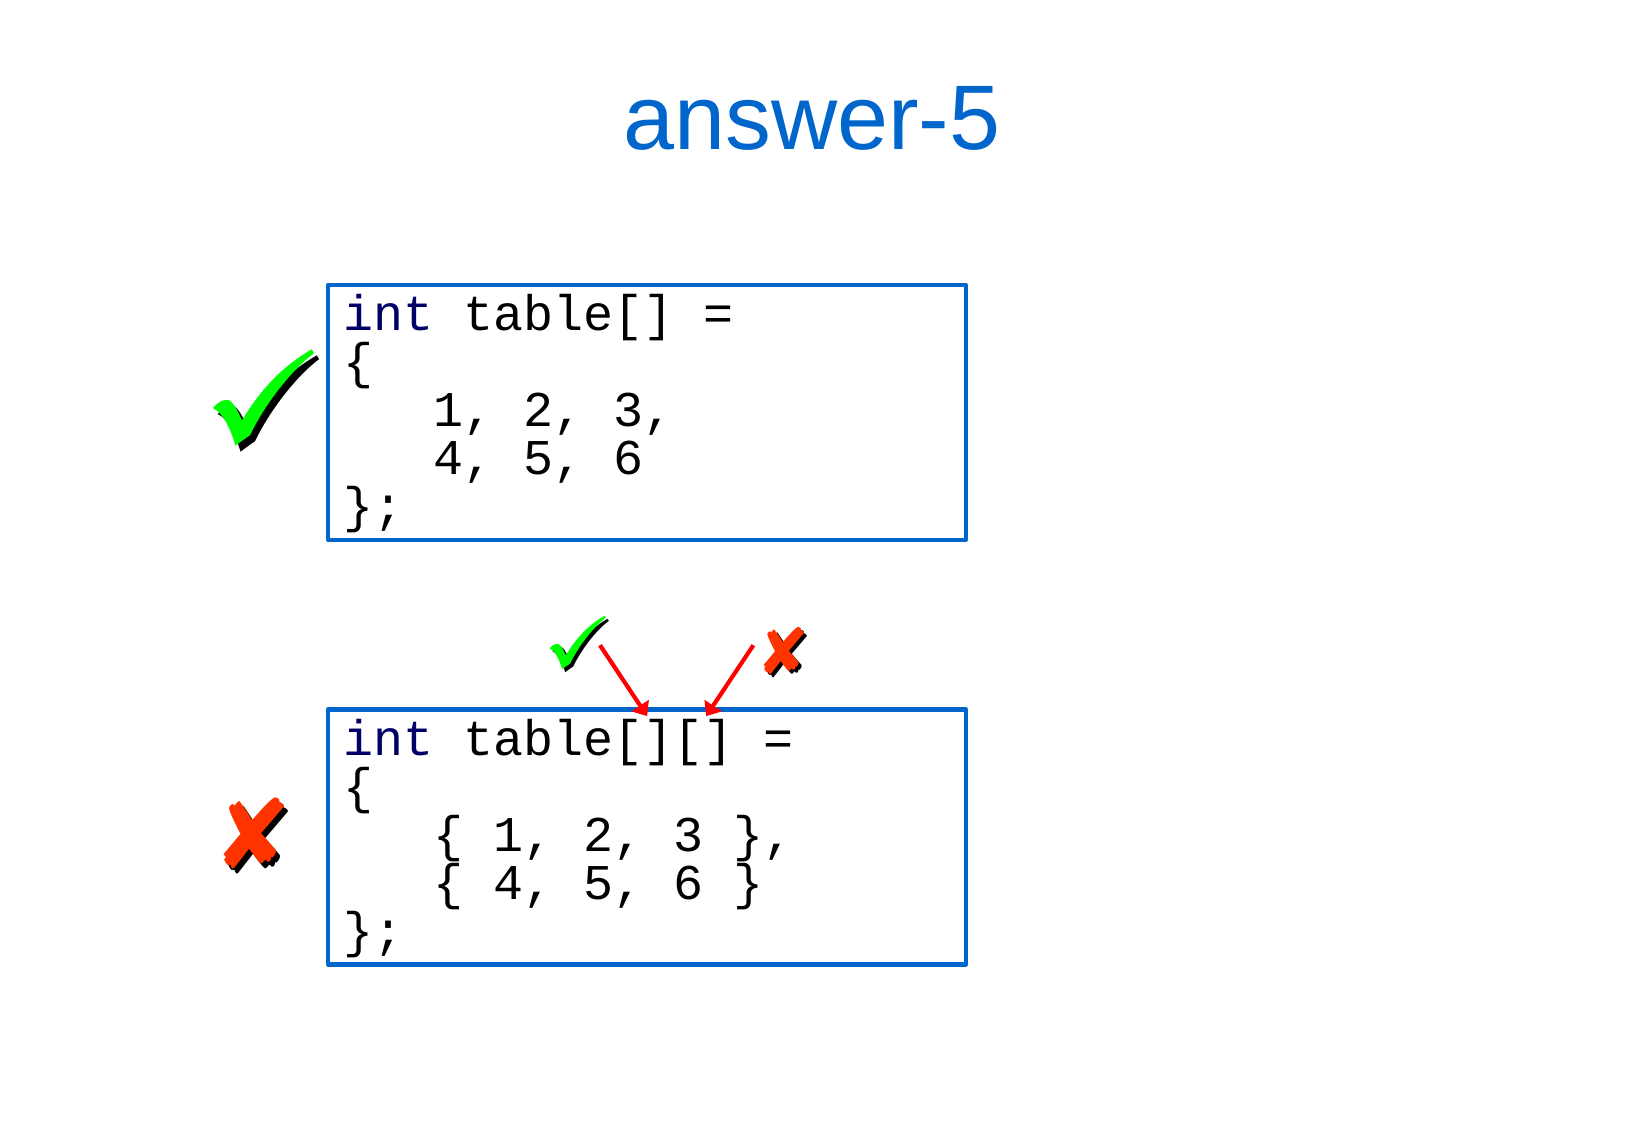

answer-5
#
int table[] =
{
 1, 2, 3,
 4, 5, 6
};



int table[][] =
{
 { 1, 2, 3 },
 { 4, 5, 6 }
};
